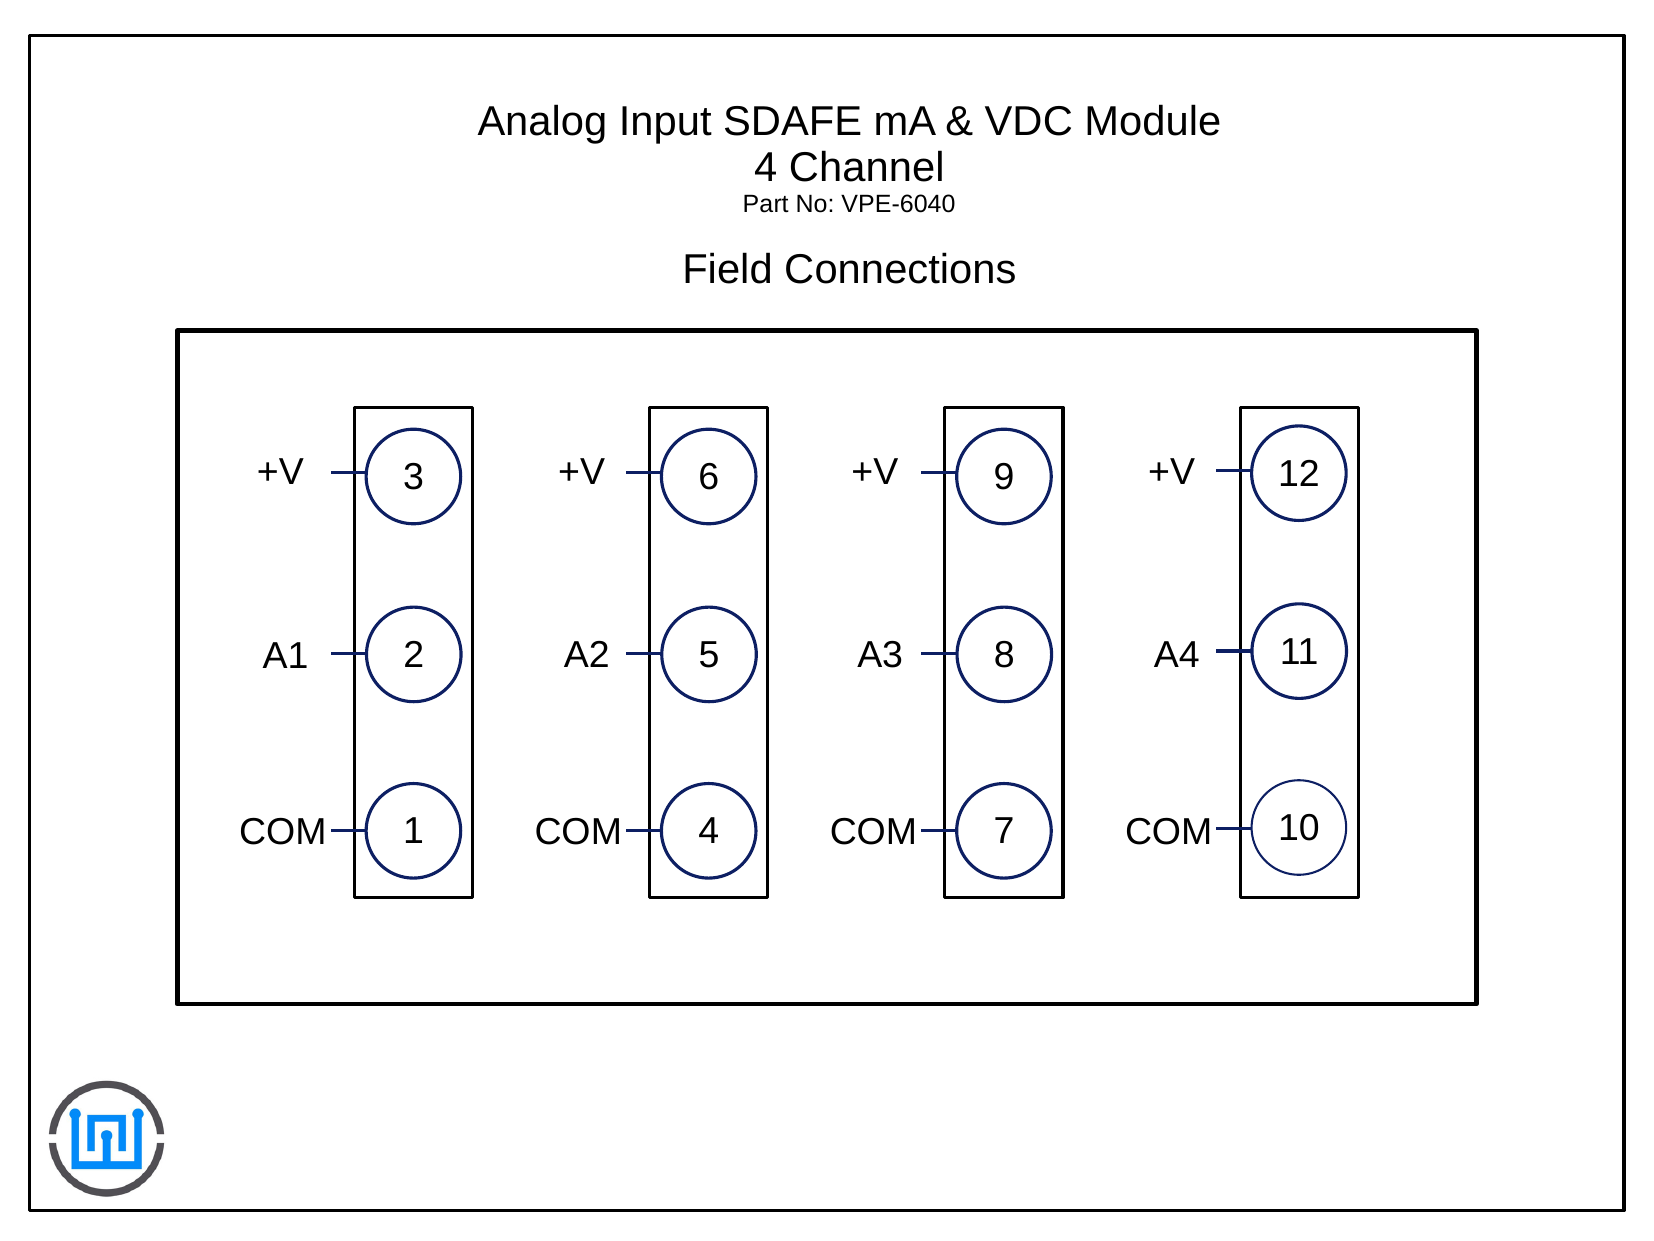

Analog Input SDAFE mA & VDC Module
4 Channel
Part No: VPE-6040
Field Connections
12
3
6
9
+V
+V
+V
+V
11
2
5
8
A2
A3
A4
A1
10
1
4
7
COM
COM
COM
COM